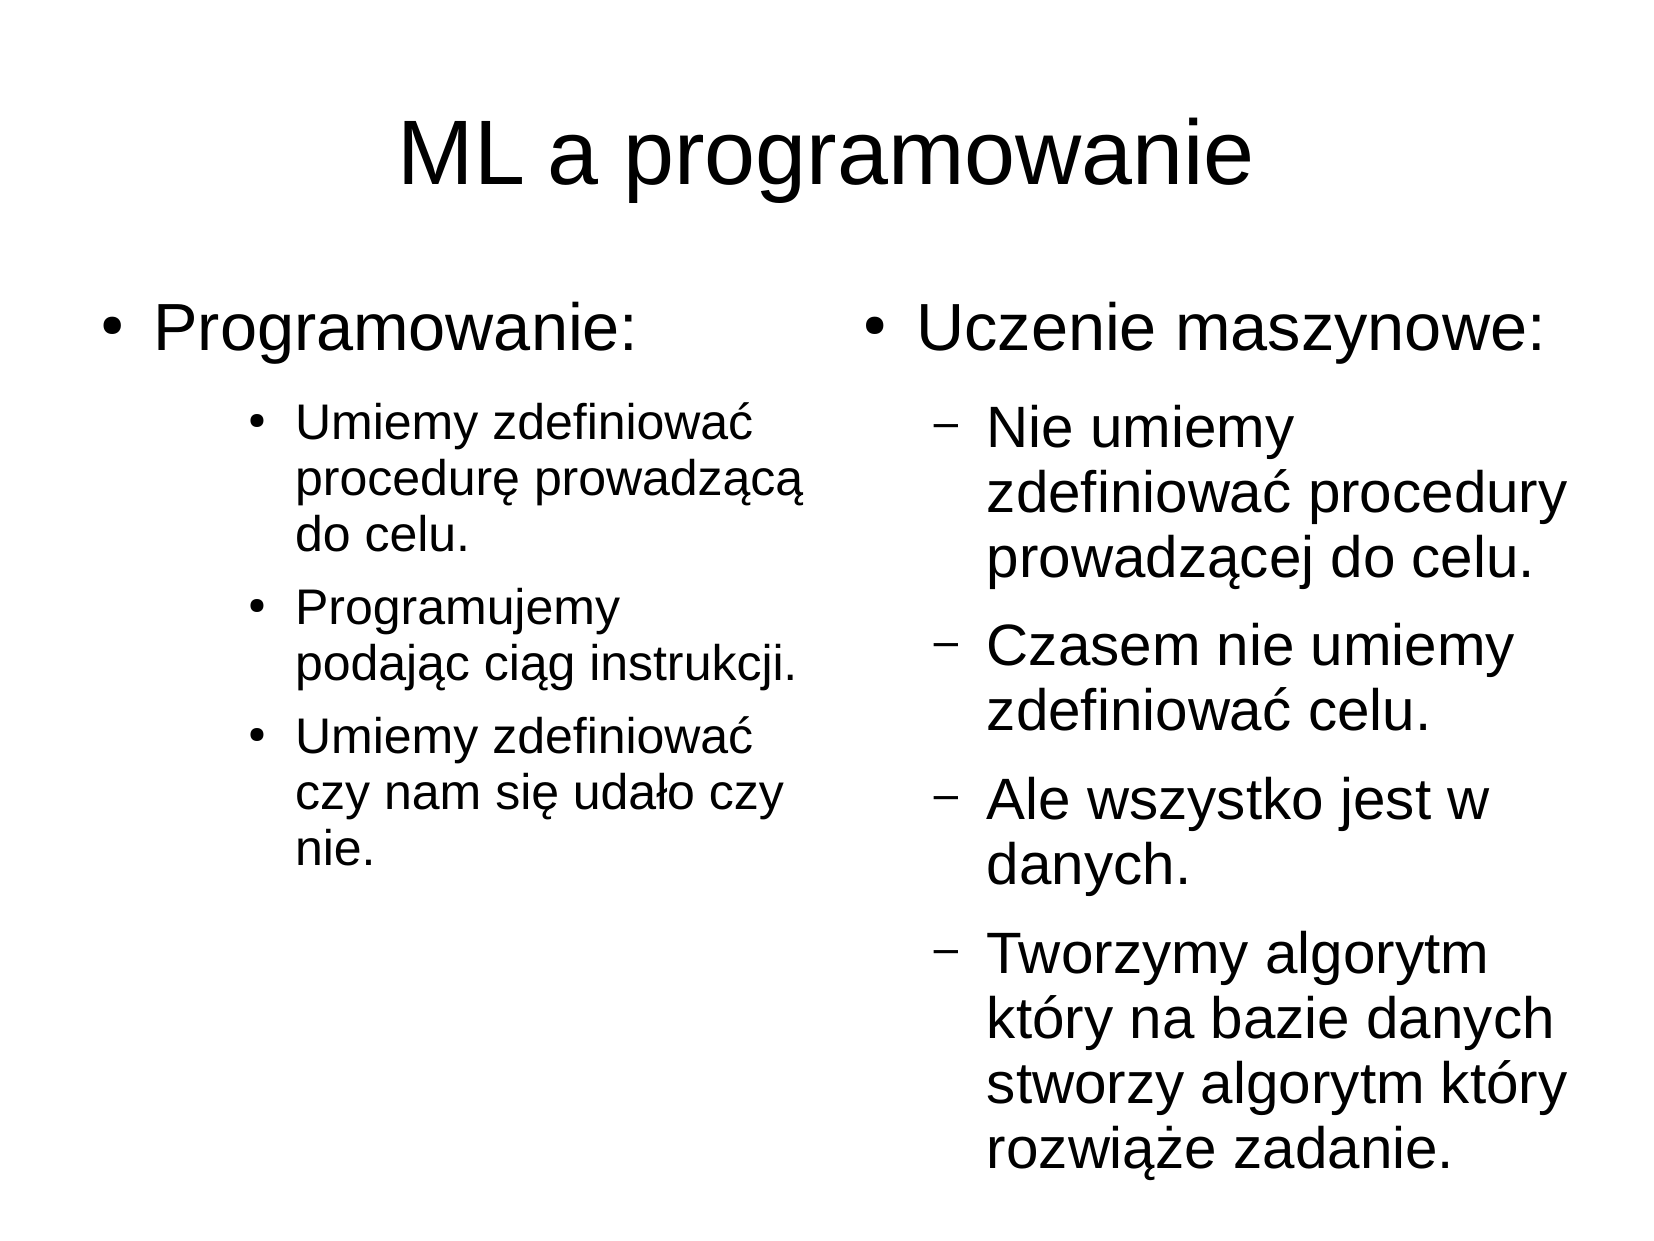

# ML a programowanie
Programowanie:
Umiemy zdefiniować procedurę prowadzącą do celu.
Programujemy podając ciąg instrukcji.
Umiemy zdefiniować czy nam się udało czy nie.
Uczenie maszynowe:
Nie umiemy zdefiniować procedury prowadzącej do celu.
Czasem nie umiemy zdefiniować celu.
Ale wszystko jest w danych.
Tworzymy algorytm który na bazie danych stworzy algorytm który rozwiąże zadanie.